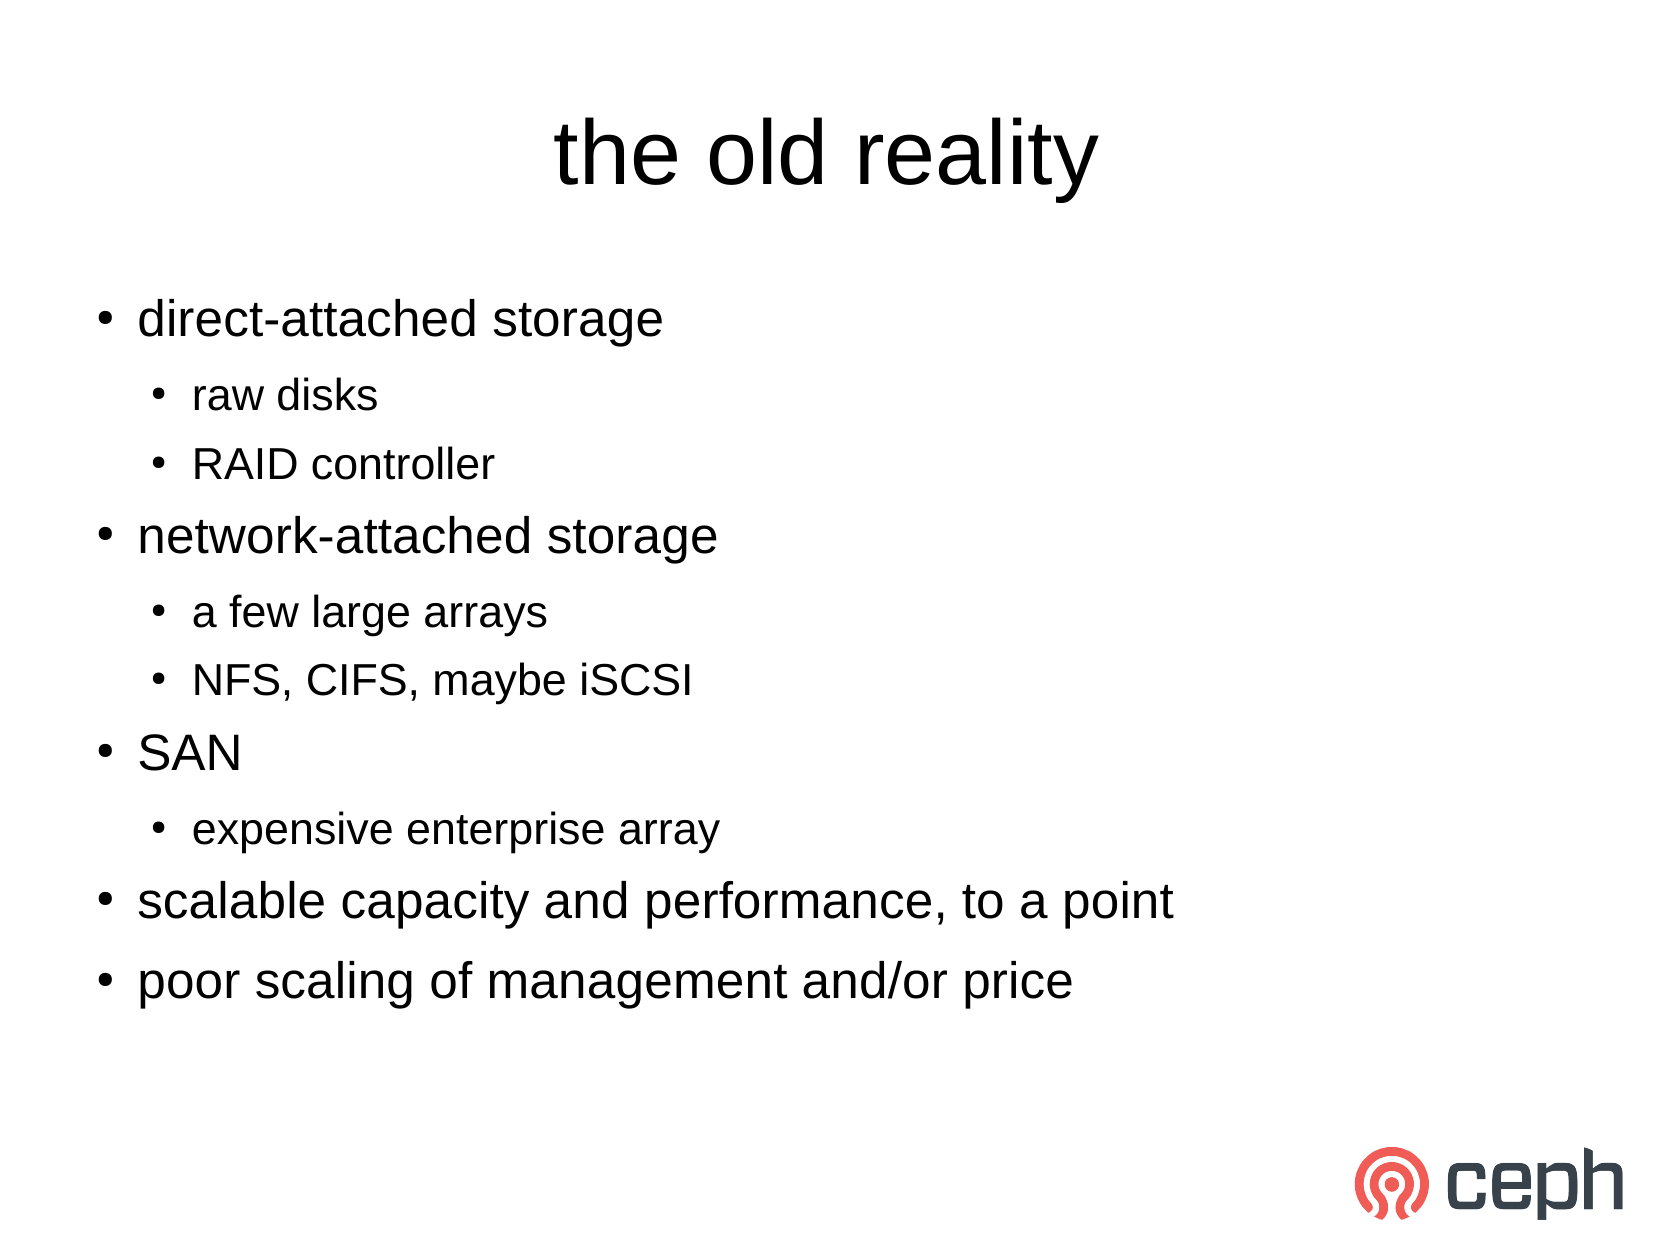

# the old reality
direct-attached storage
raw disks
RAID controller
network-attached storage
a few large arrays
NFS, CIFS, maybe iSCSI
SAN
expensive enterprise array
scalable capacity and performance, to a point
poor scaling of management and/or price